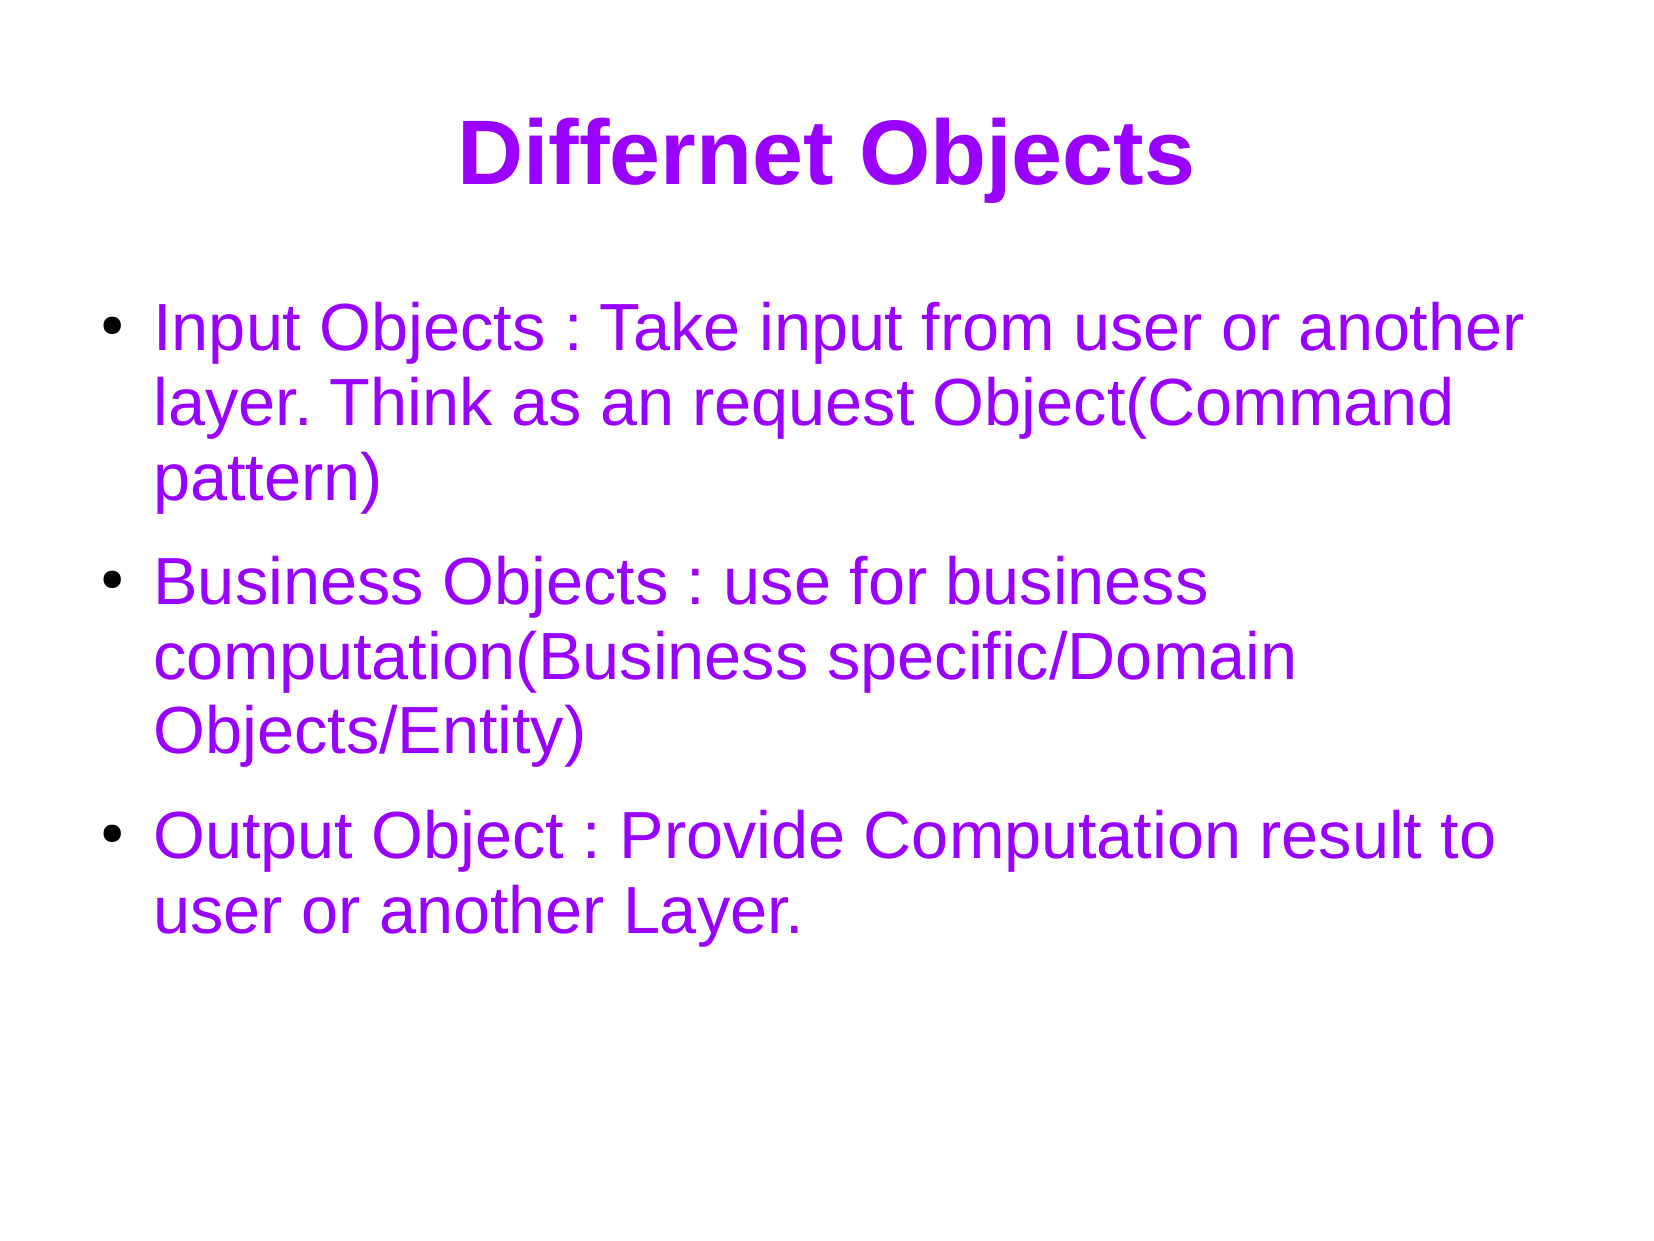

# Differnet Objects
Input Objects : Take input from user or another layer. Think as an request Object(Command pattern)
Business Objects : use for business computation(Business specific/Domain Objects/Entity)
Output Object : Provide Computation result to user or another Layer.